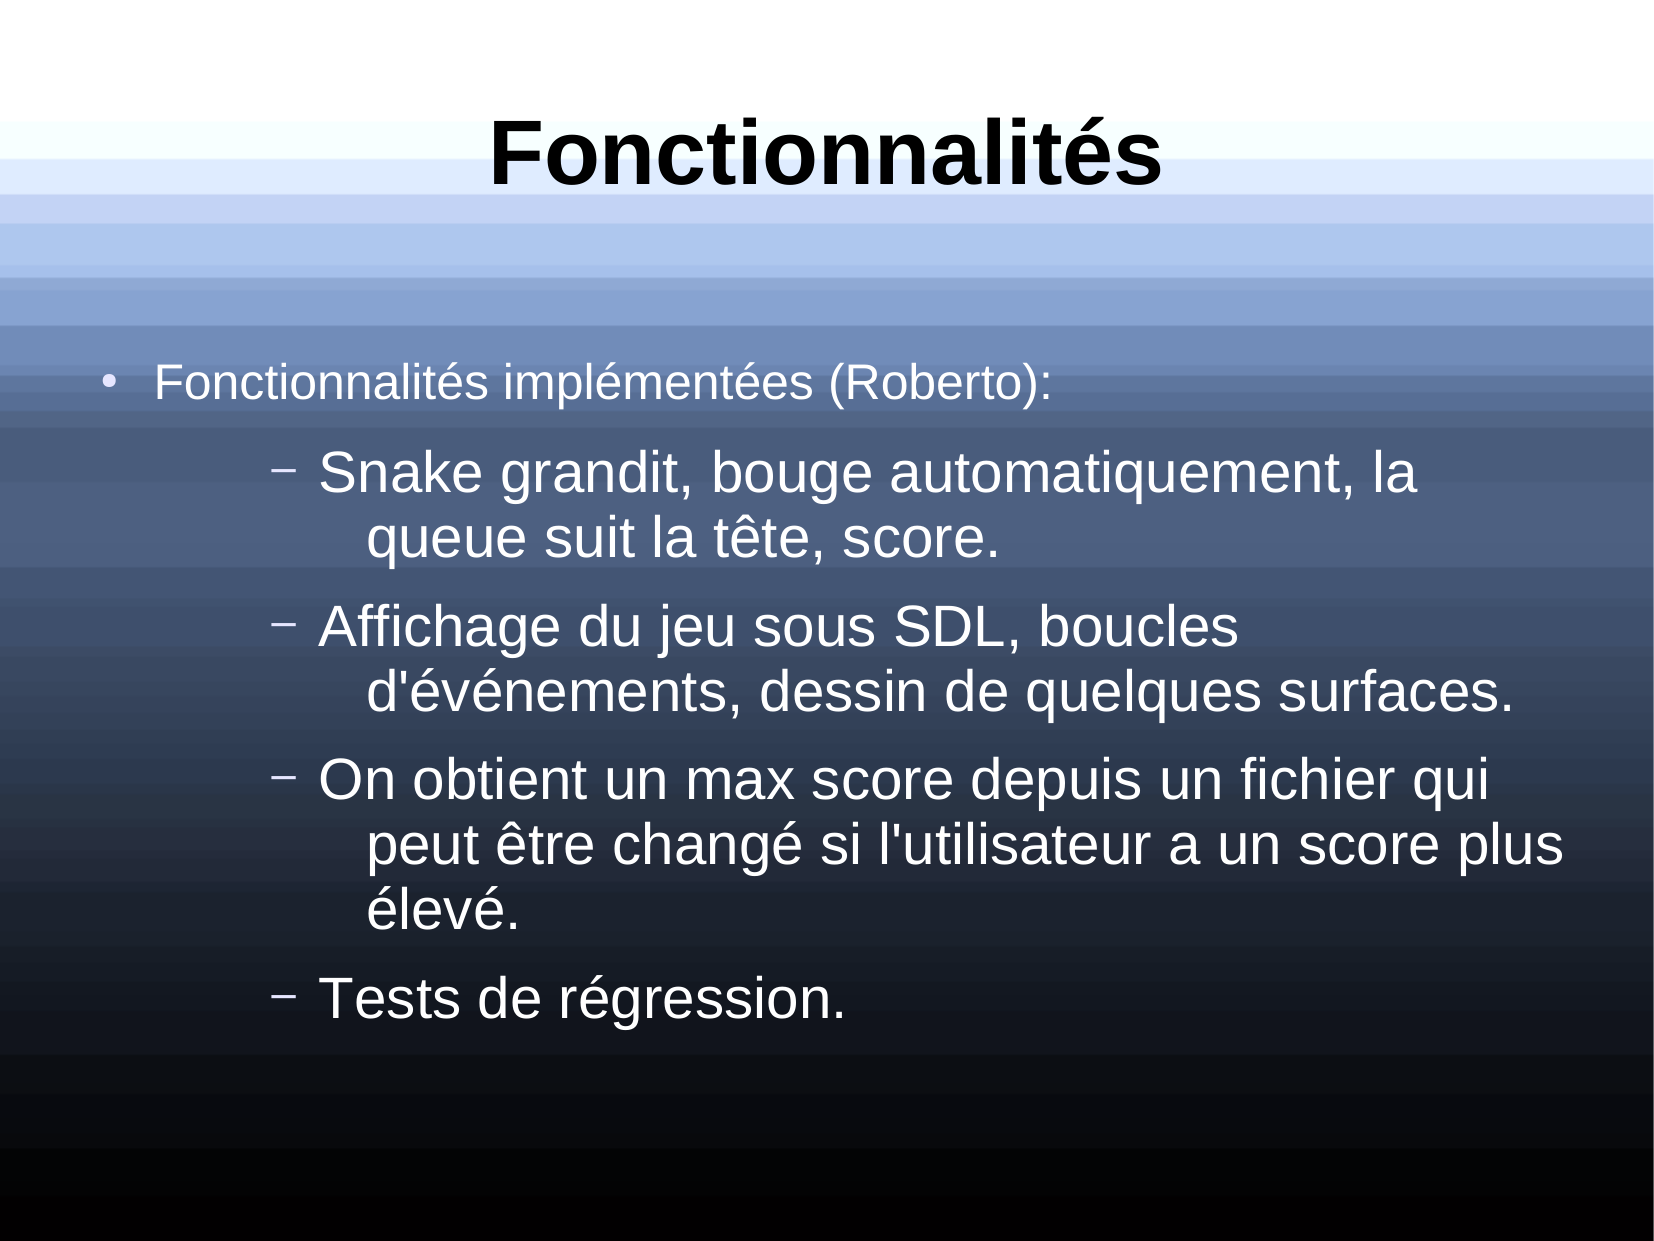

# Fonctionnalités
Fonctionnalités implémentées (Roberto):
Snake grandit, bouge automatiquement, la queue suit la tête, score.
Affichage du jeu sous SDL, boucles d'événements, dessin de quelques surfaces.
On obtient un max score depuis un fichier qui peut être changé si l'utilisateur a un score plus élevé.
Tests de régression.